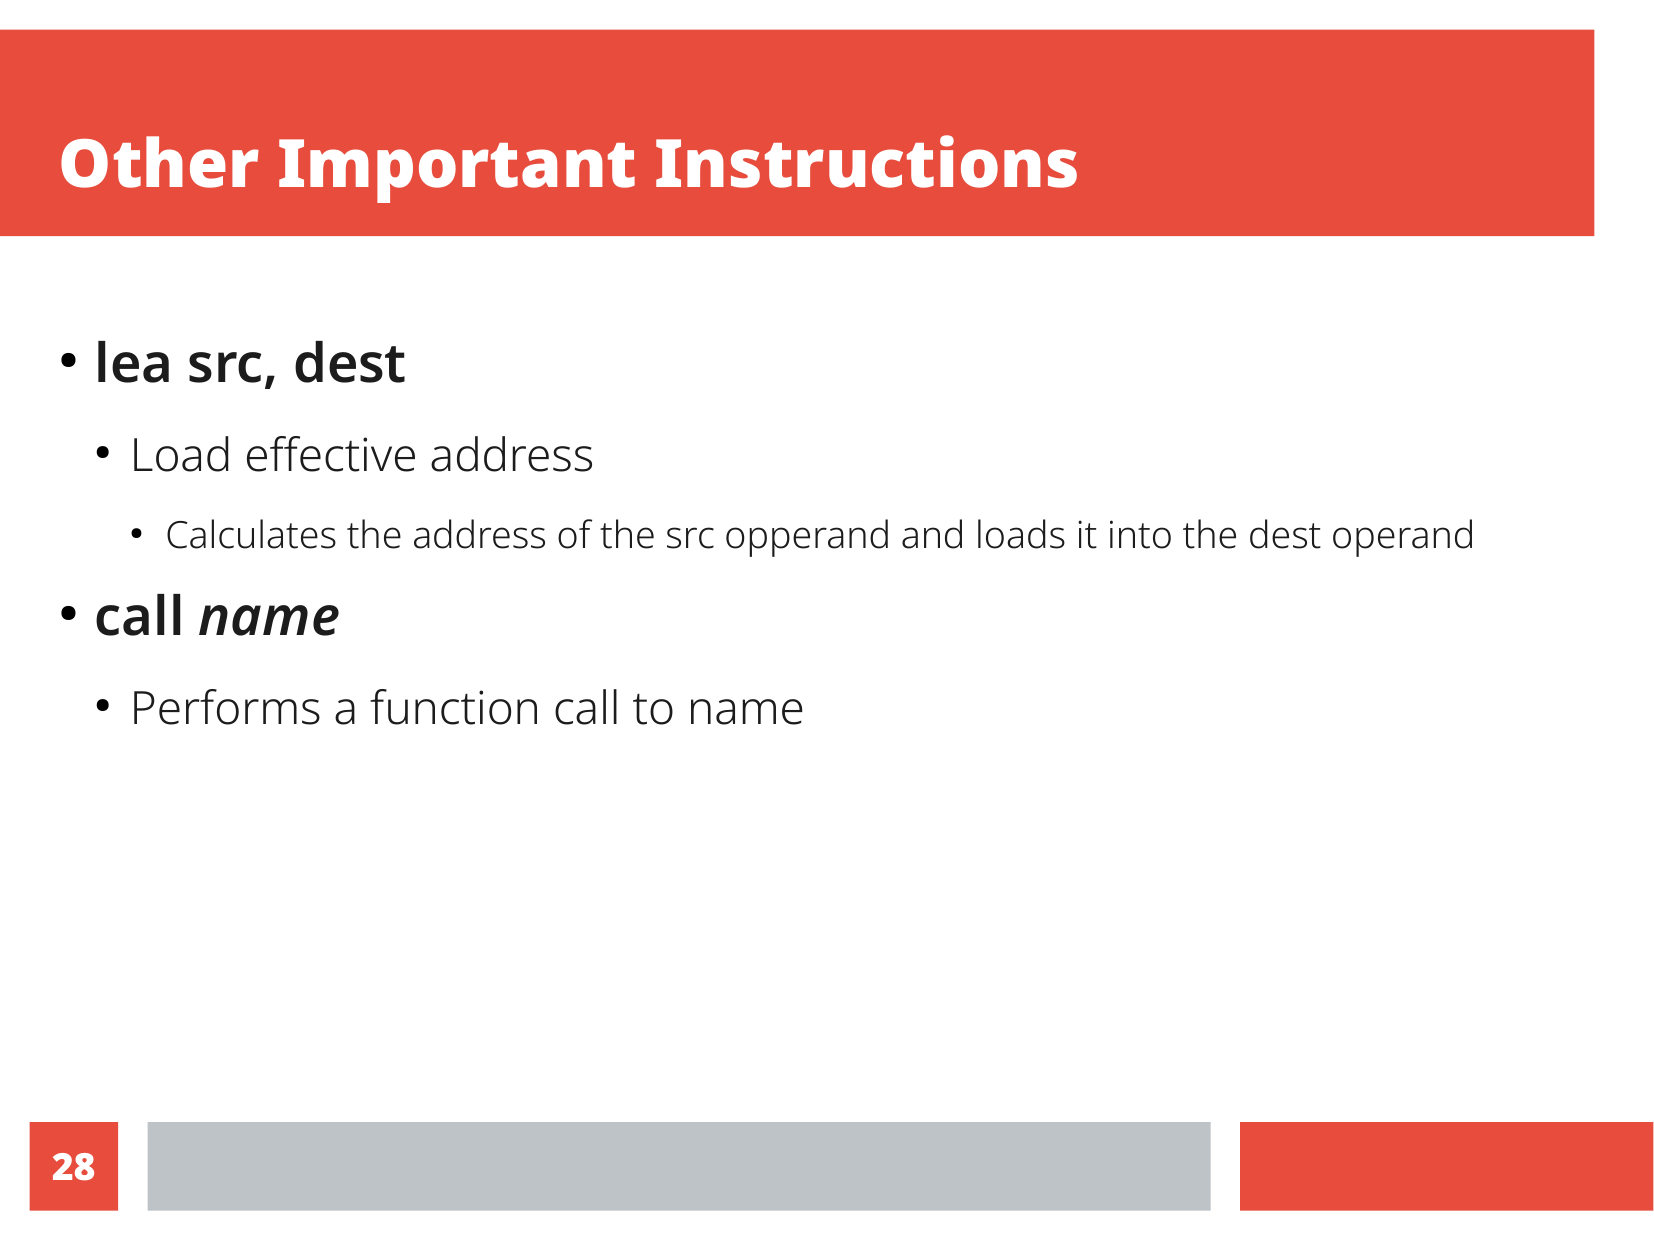

# Other Important Instructions
lea src, dest
Load effective address
Calculates the address of the src opperand and loads it into the dest operand
call name
Performs a function call to name
28